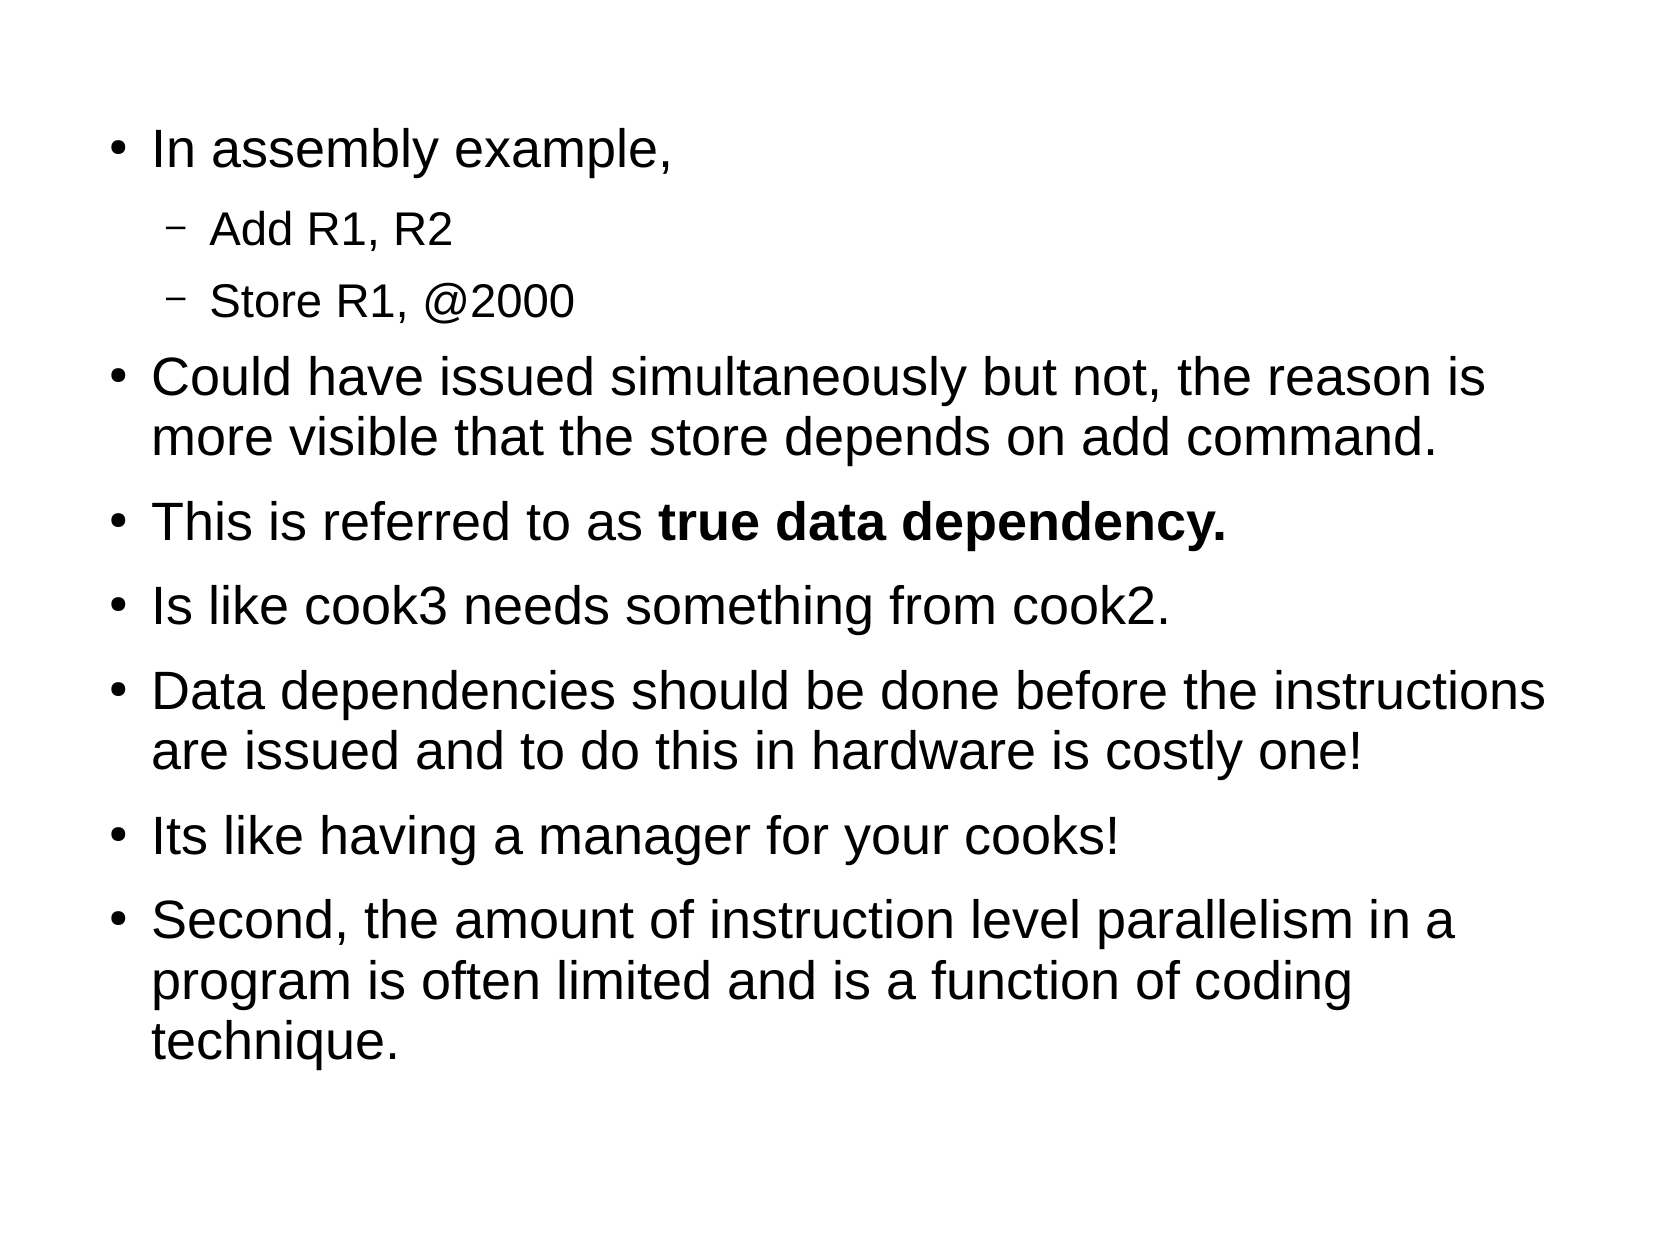

# In assembly example,
Add R1, R2
Store R1, @2000
Could have issued simultaneously but not, the reason is more visible that the store depends on add command.
This is referred to as true data dependency.
Is like cook3 needs something from cook2.
Data dependencies should be done before the instructions are issued and to do this in hardware is costly one!
Its like having a manager for your cooks!
Second, the amount of instruction level parallelism in a program is often limited and is a function of coding technique.